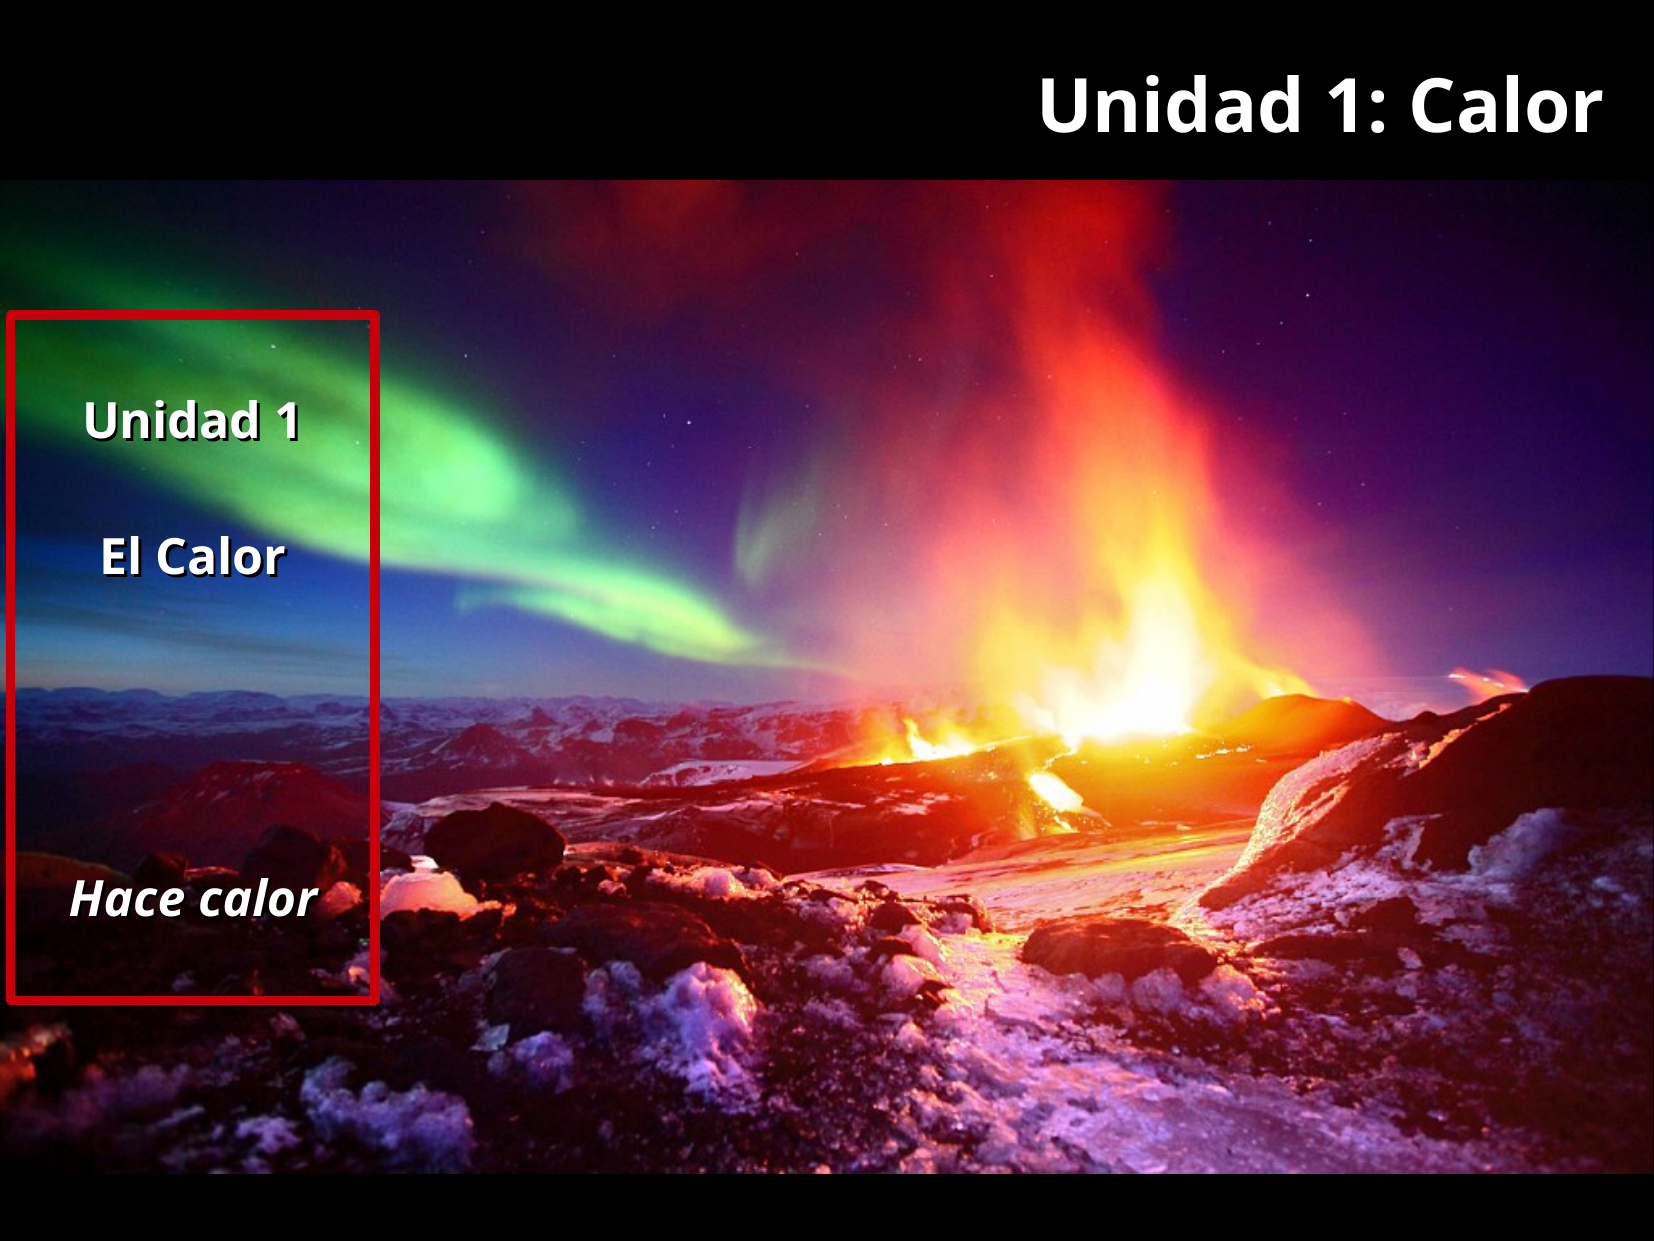

# Unidad 1: Calor
Unidad 1
El Calor
Hace calor
Abr 04, 2018
H. Asorey - F3B+F4A 2018
2